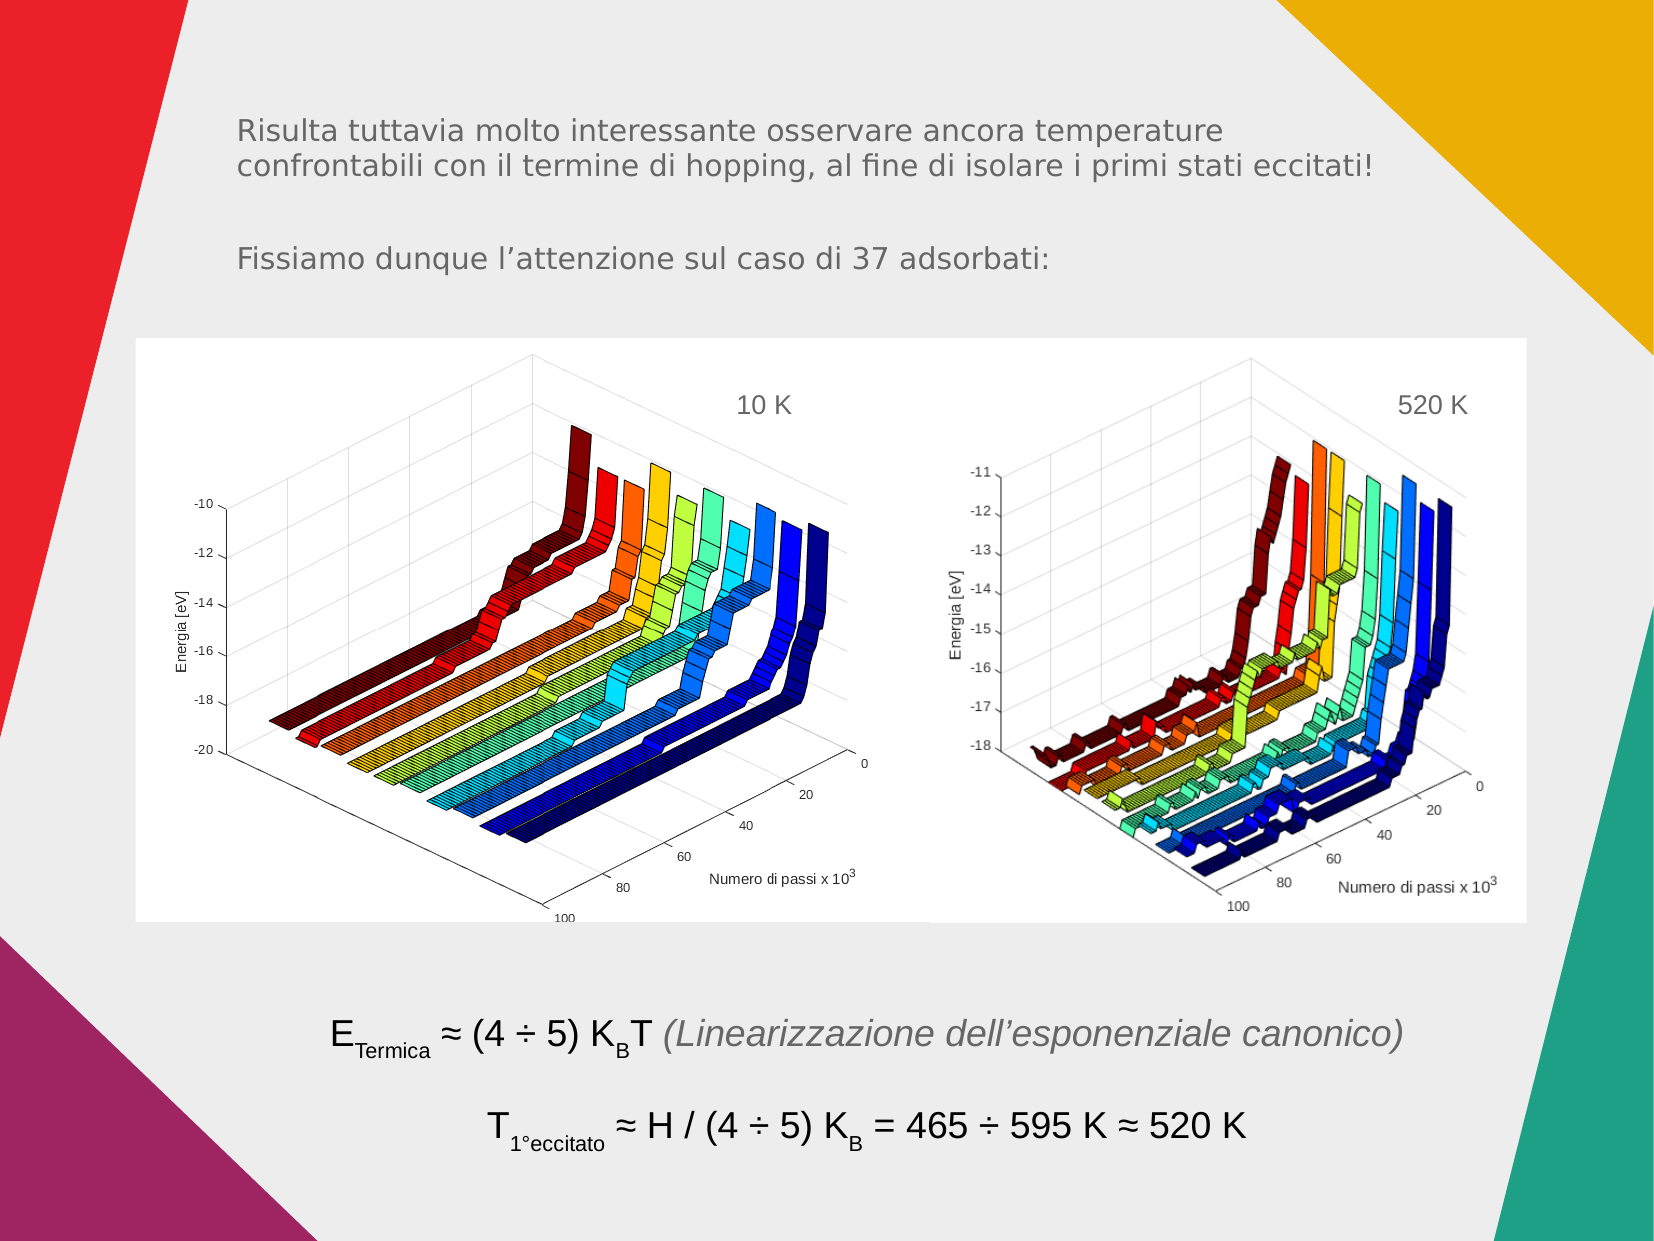

# Risulta tuttavia molto interessante osservare ancora temperature confrontabili con il termine di hopping, al fine di isolare i primi stati eccitati!
Fissiamo dunque l’attenzione sul caso di 37 adsorbati:
10 K
520 K
ETermica ≈ (4 ÷ 5) KBT (Linearizzazione dell’esponenziale canonico)
T1°eccitato ≈ H / (4 ÷ 5) KB = 465 ÷ 595 K ≈ 520 K